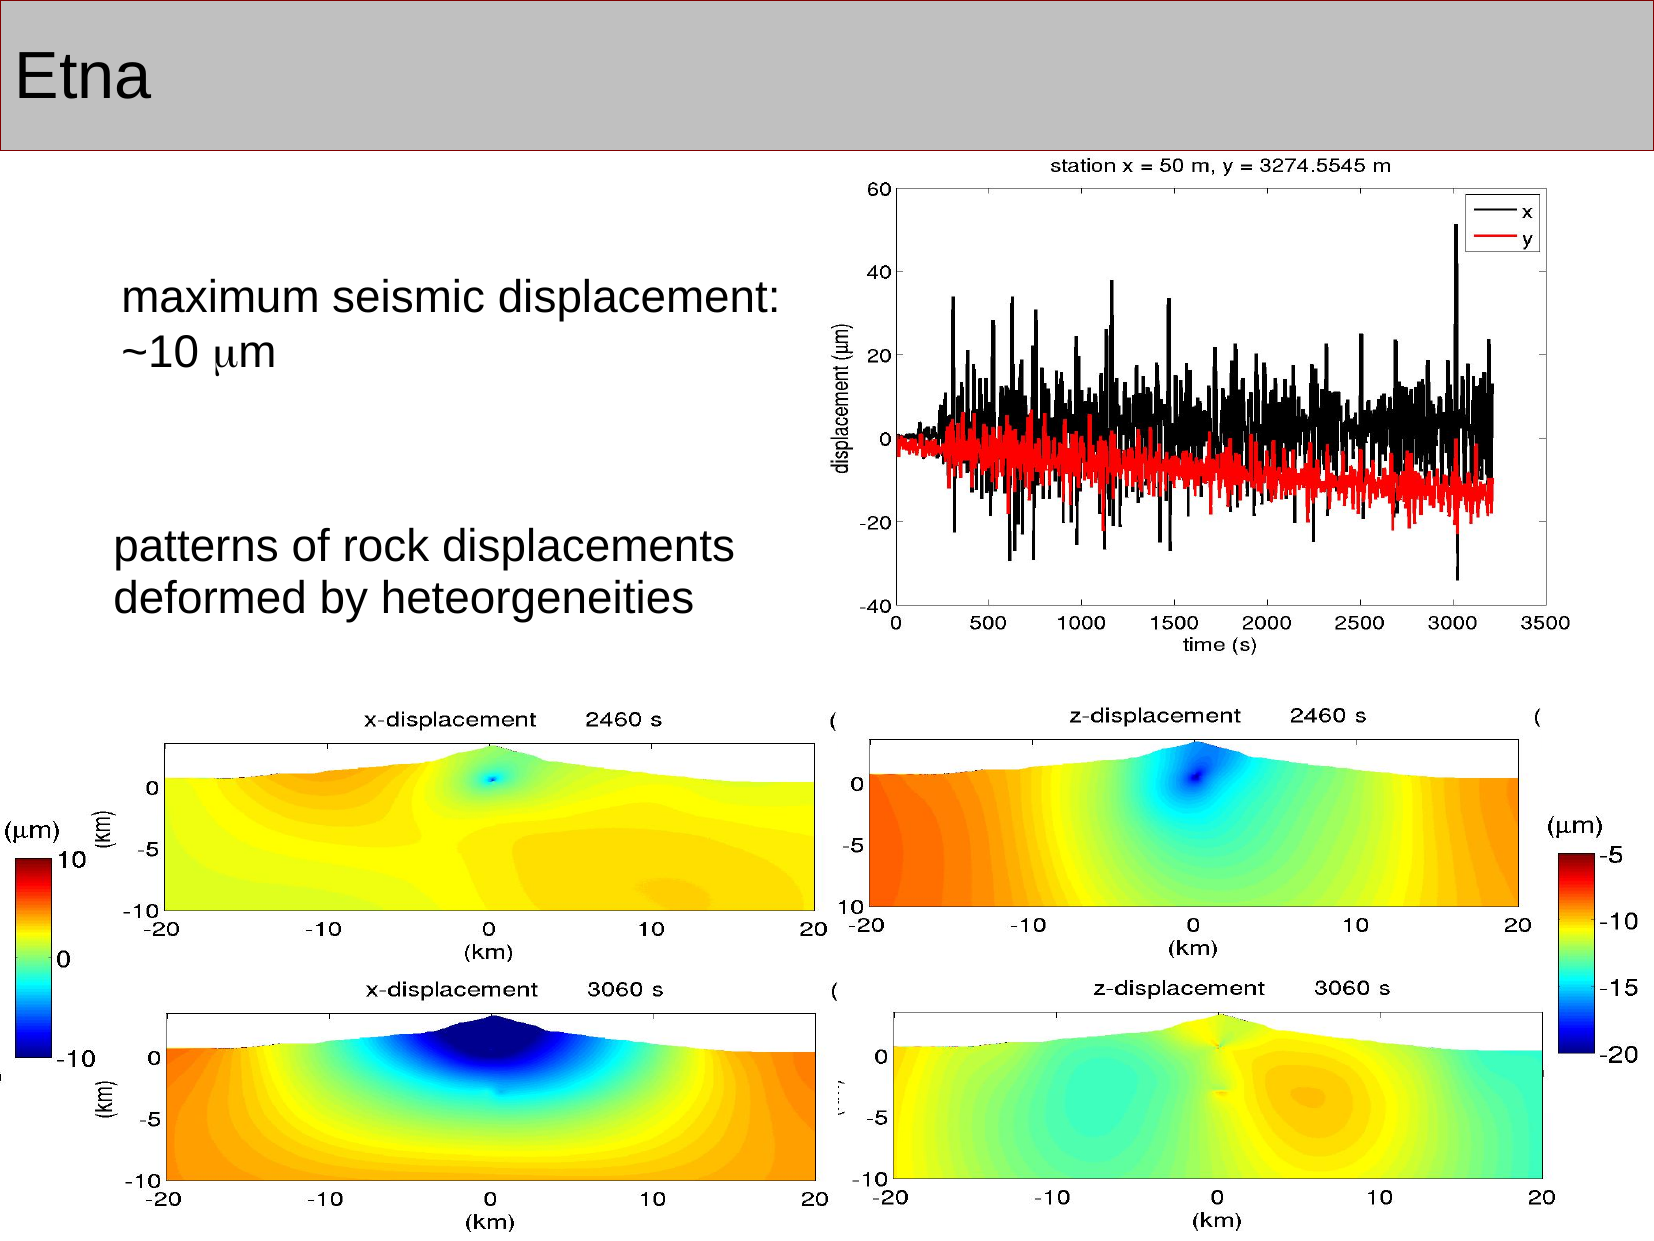

Etna
maximum seismic displacement:
~10 m
patterns of rock displacements
deformed by heteorgeneities